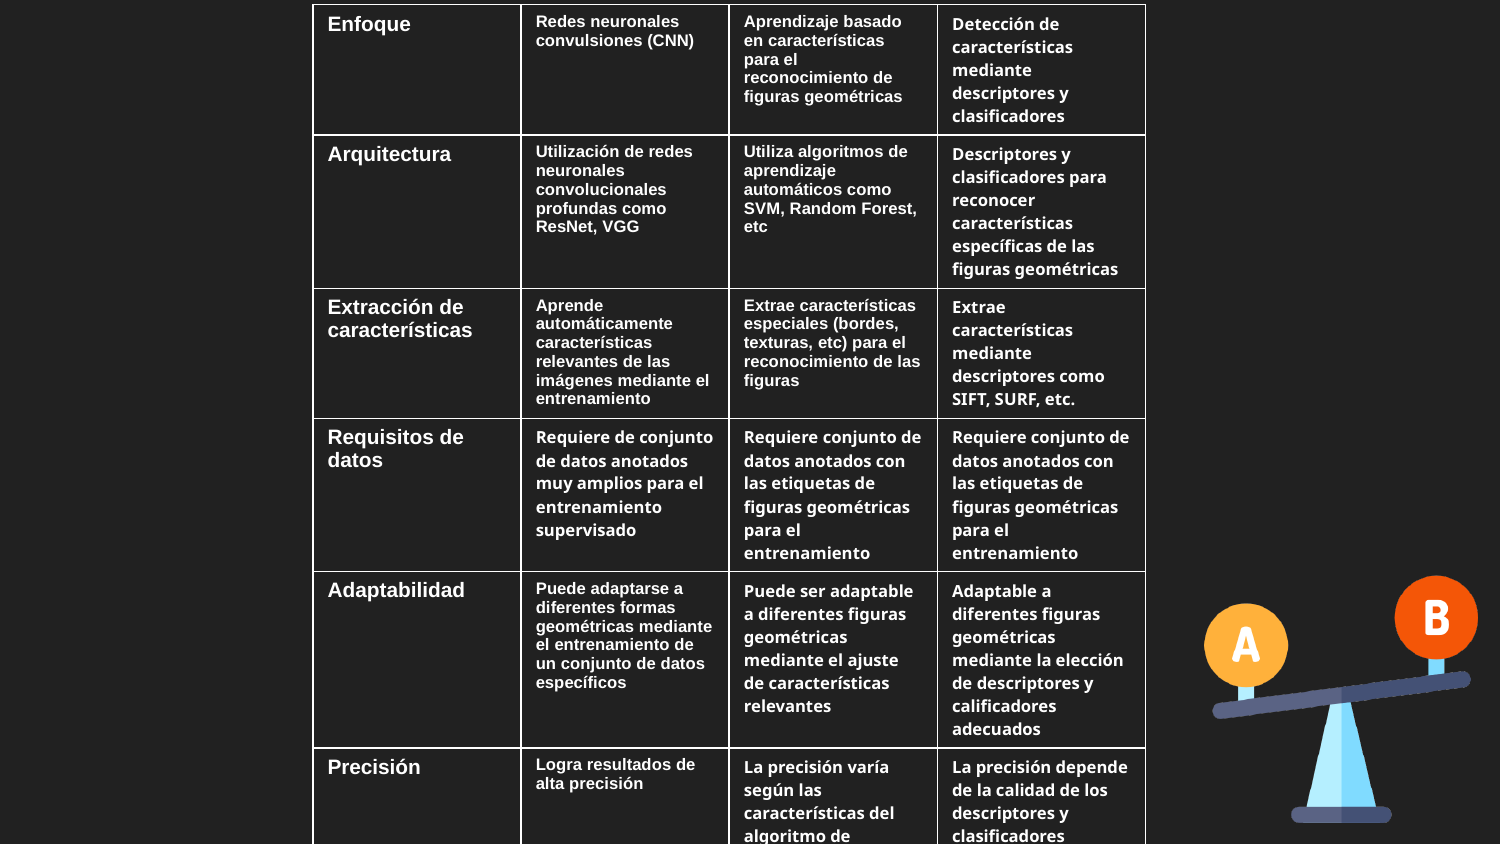

| Enfoque | Redes neuronales convulsiones (CNN) | Aprendizaje basado en características para el reconocimiento de figuras geométricas | Detección de características mediante descriptores y clasificadores |
| --- | --- | --- | --- |
| Arquitectura | Utilización de redes neuronales convolucionales profundas como ResNet, VGG | Utiliza algoritmos de aprendizaje automáticos como SVM, Random Forest, etc | Descriptores y clasificadores para reconocer características específicas de las figuras geométricas |
| Extracción de características | Aprende automáticamente características relevantes de las imágenes mediante el entrenamiento | Extrae características especiales (bordes, texturas, etc) para el reconocimiento de las figuras | Extrae características mediante descriptores como SIFT, SURF, etc. |
| Requisitos de datos | Requiere de conjunto de datos anotados muy amplios para el entrenamiento supervisado | Requiere conjunto de datos anotados con las etiquetas de figuras geométricas para el entrenamiento | Requiere conjunto de datos anotados con las etiquetas de figuras geométricas para el entrenamiento |
| Adaptabilidad | Puede adaptarse a diferentes formas geométricas mediante el entrenamiento de un conjunto de datos específicos | Puede ser adaptable a diferentes figuras geométricas mediante el ajuste de características relevantes | Adaptable a diferentes figuras geométricas mediante la elección de descriptores y calificadores adecuados |
| Precisión | Logra resultados de alta precisión | La precisión varía según las características del algoritmo de aprendizaje utilizado | La precisión depende de la calidad de los descriptores y clasificadores utilizados |